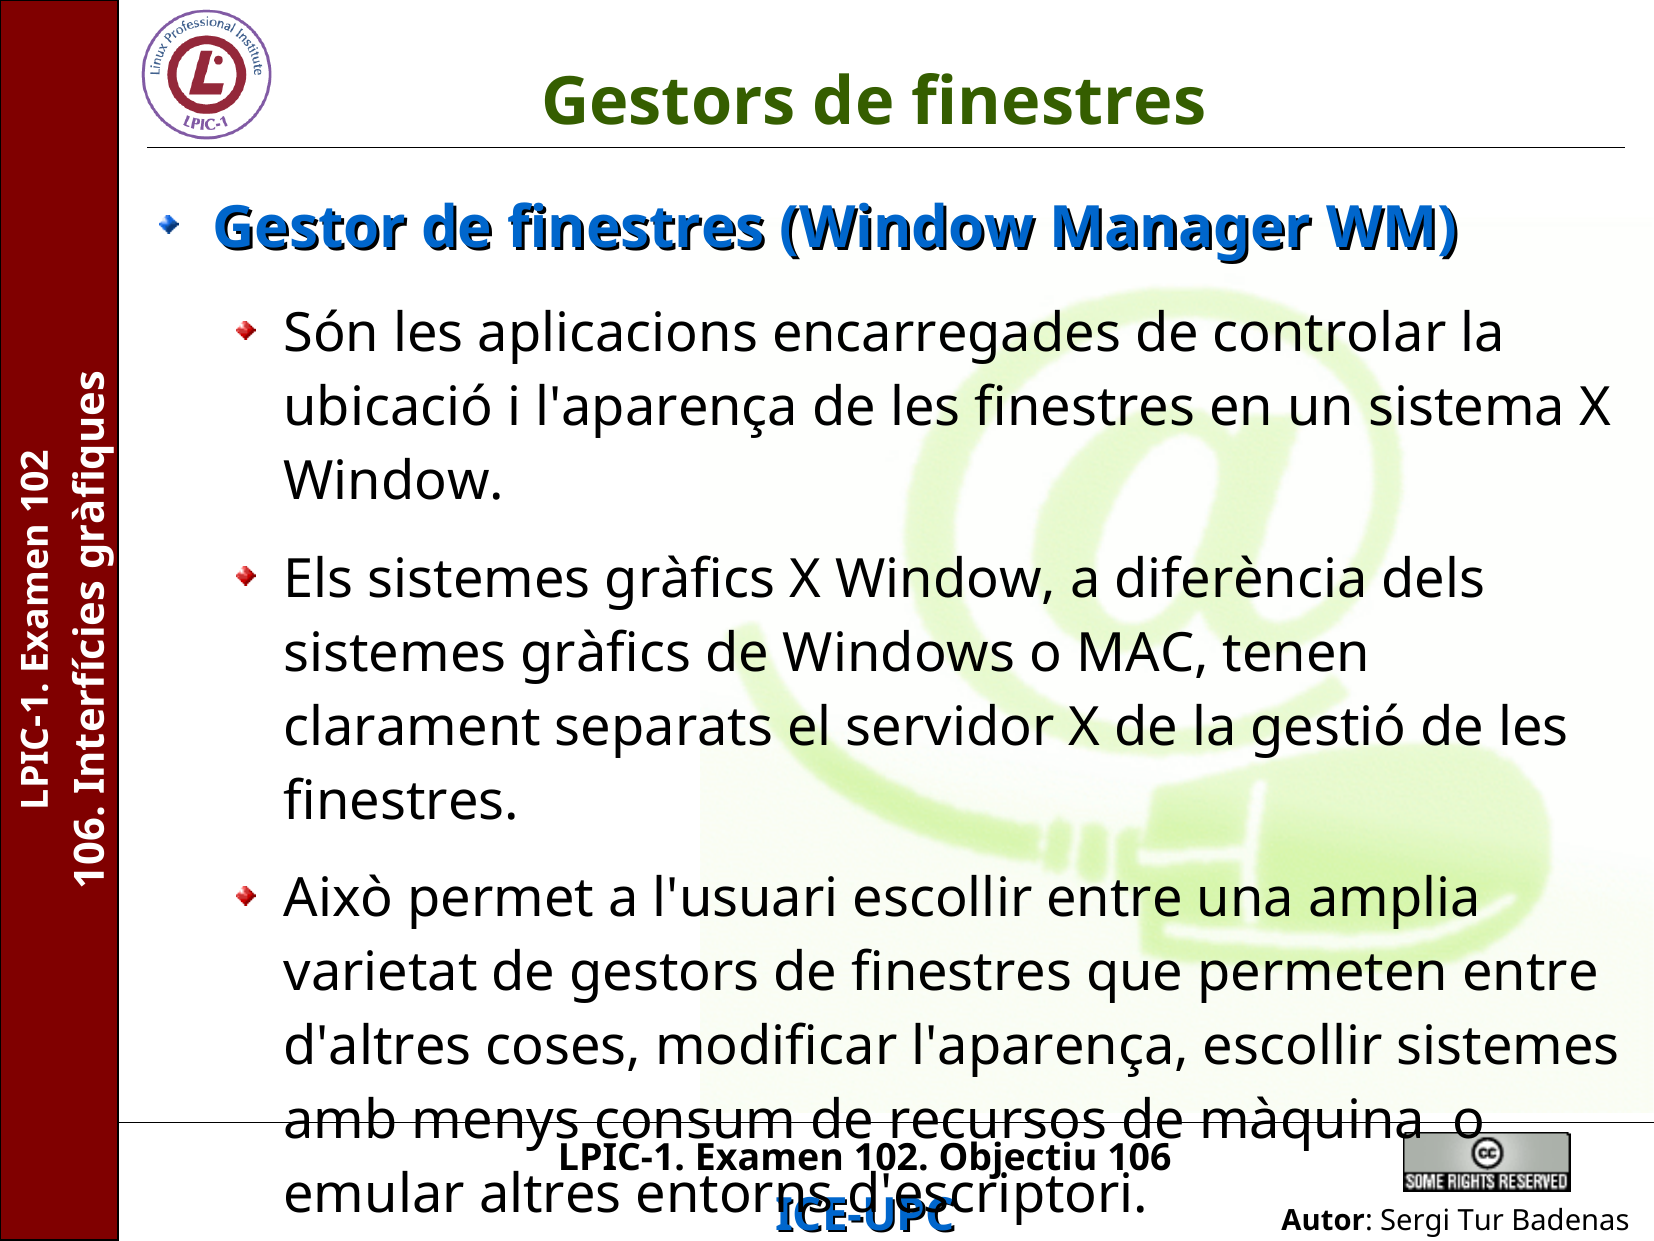

# Gestors de finestres
Gestor de finestres (Window Manager WM)
Són les aplicacions encarregades de controlar la ubicació i l'aparença de les finestres en un sistema X Window.
Els sistemes gràfics X Window, a diferència dels sistemes gràfics de Windows o MAC, tenen clarament separats el servidor X de la gestió de les finestres.
Això permet a l'usuari escollir entre una amplia varietat de gestors de finestres que permeten entre d'altres coses, modificar l'aparença, escollir sistemes amb menys consum de recursos de màquina o emular altres entorns d'escriptori.